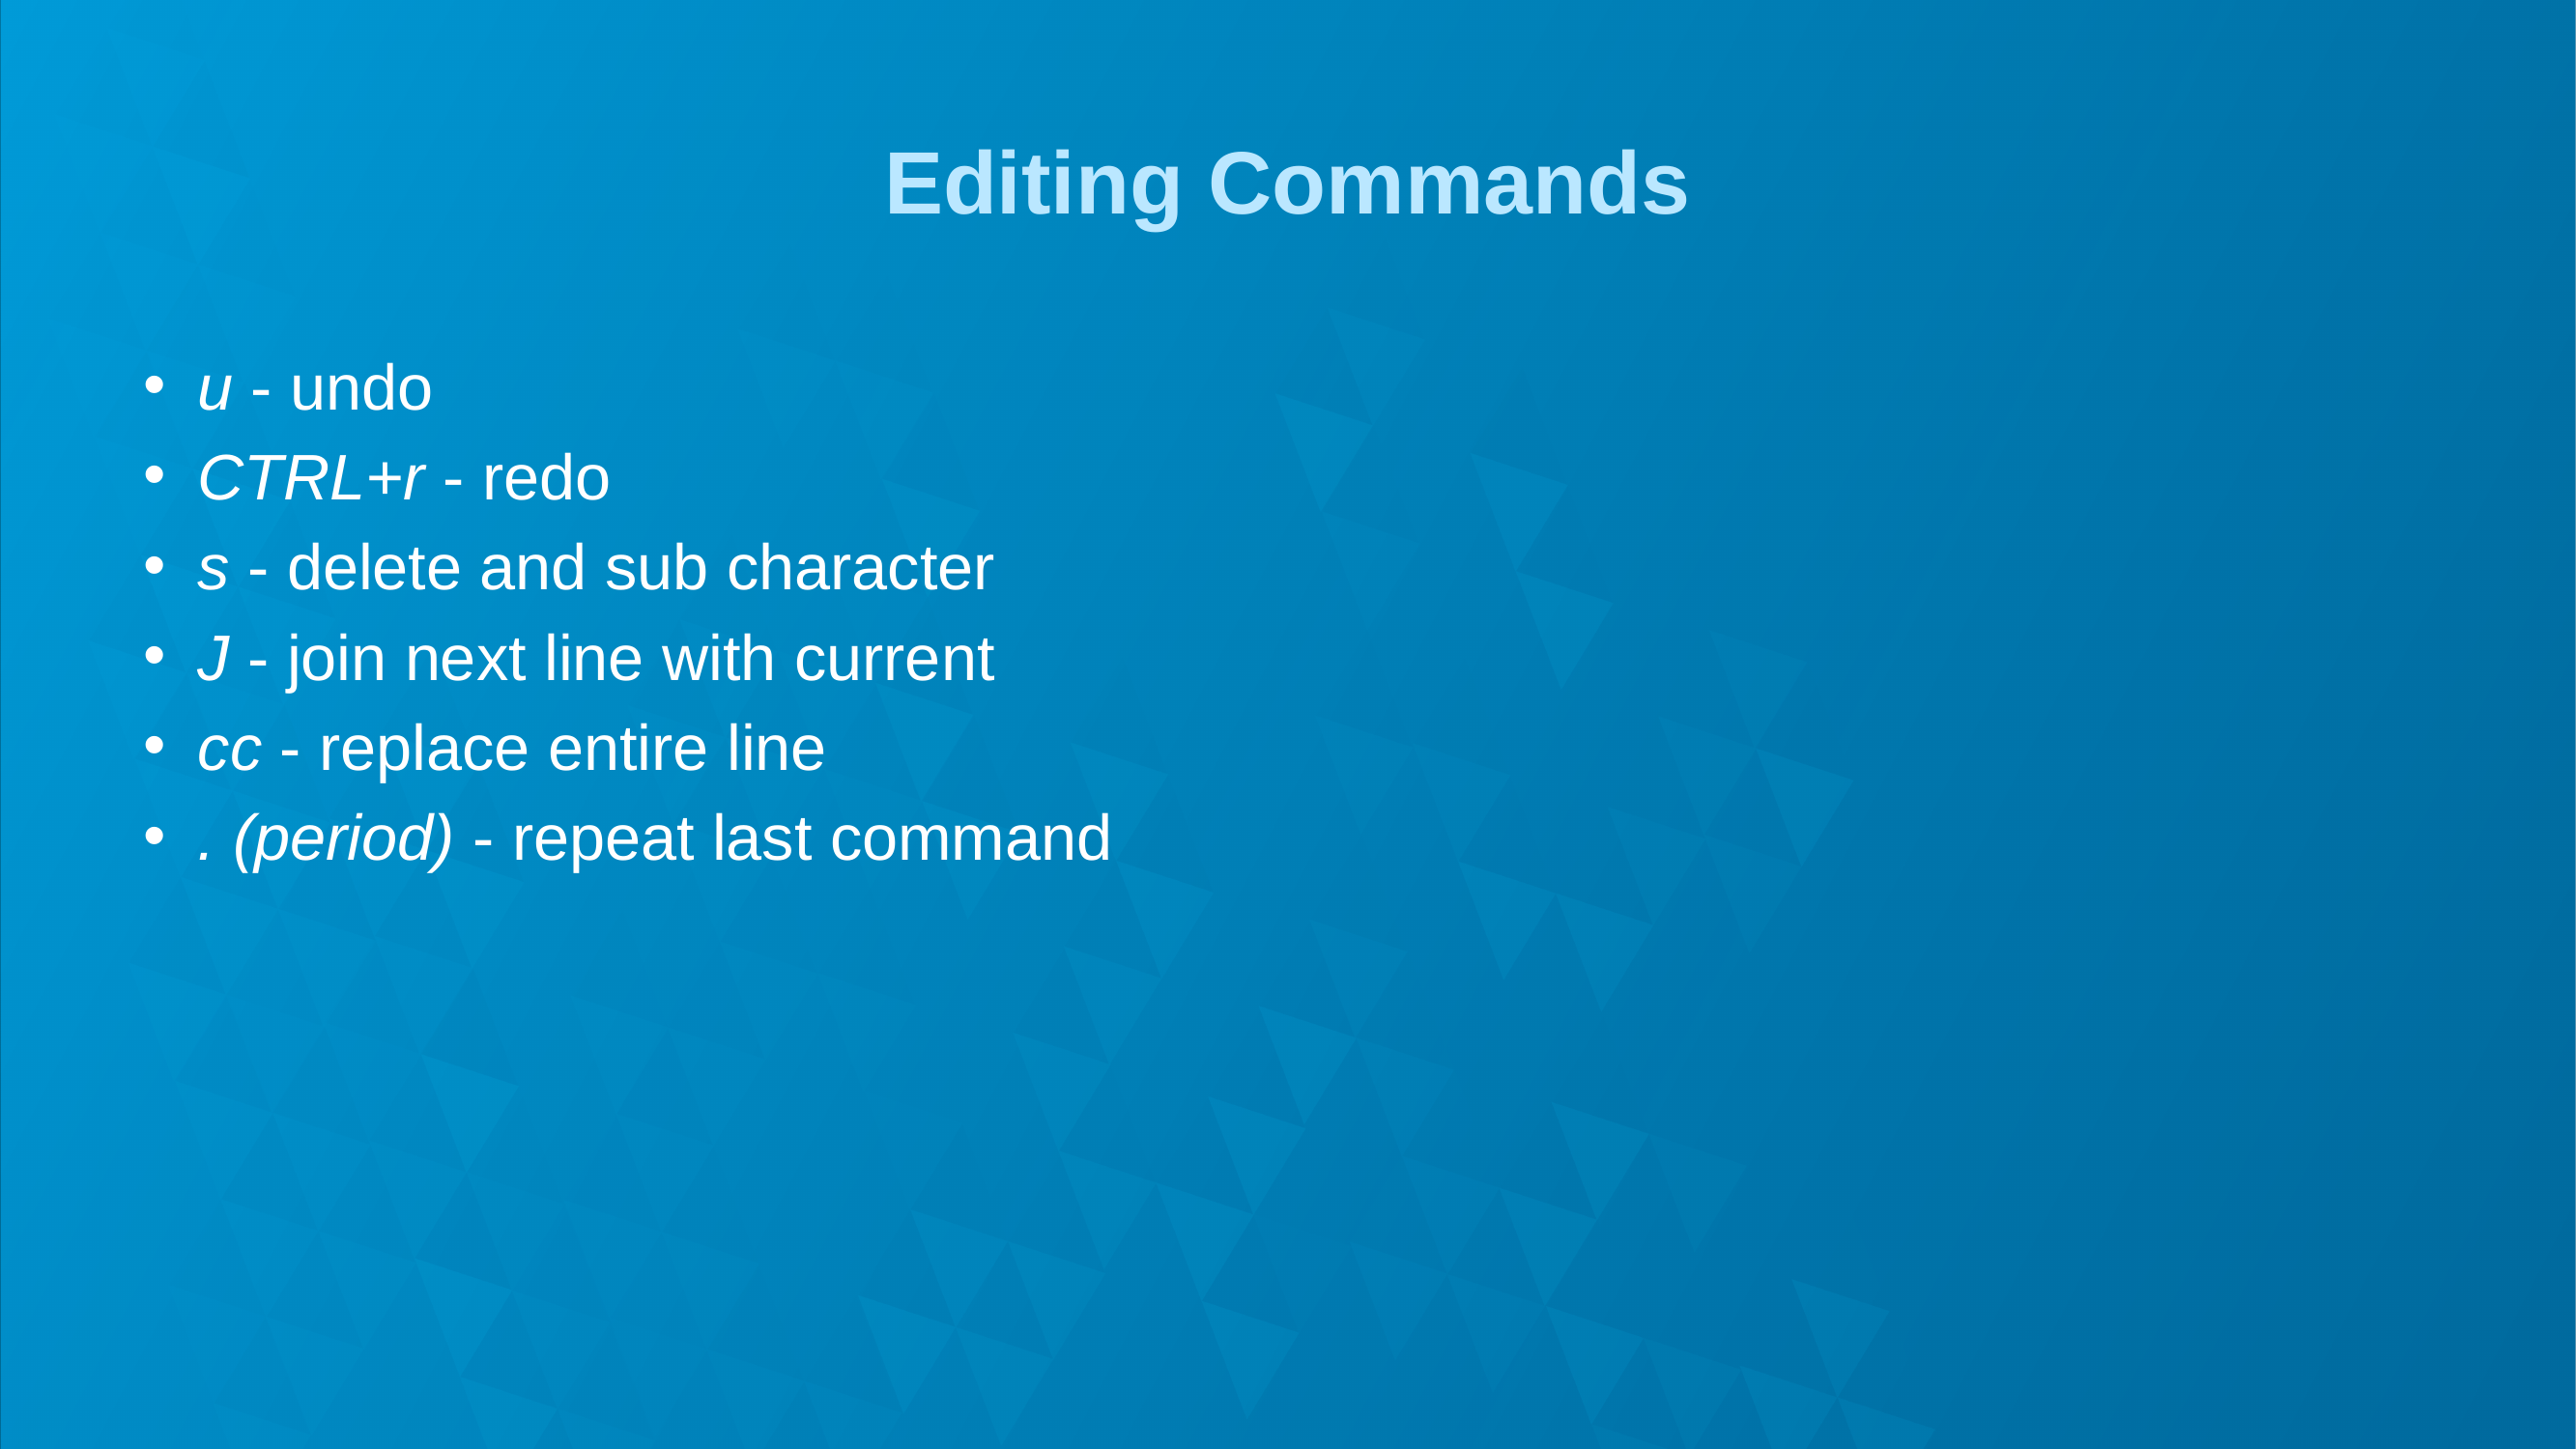

# Editing Commands
u - undo
CTRL+r - redo
s - delete and sub character
J - join next line with current
cc - replace entire line
. (period) - repeat last command